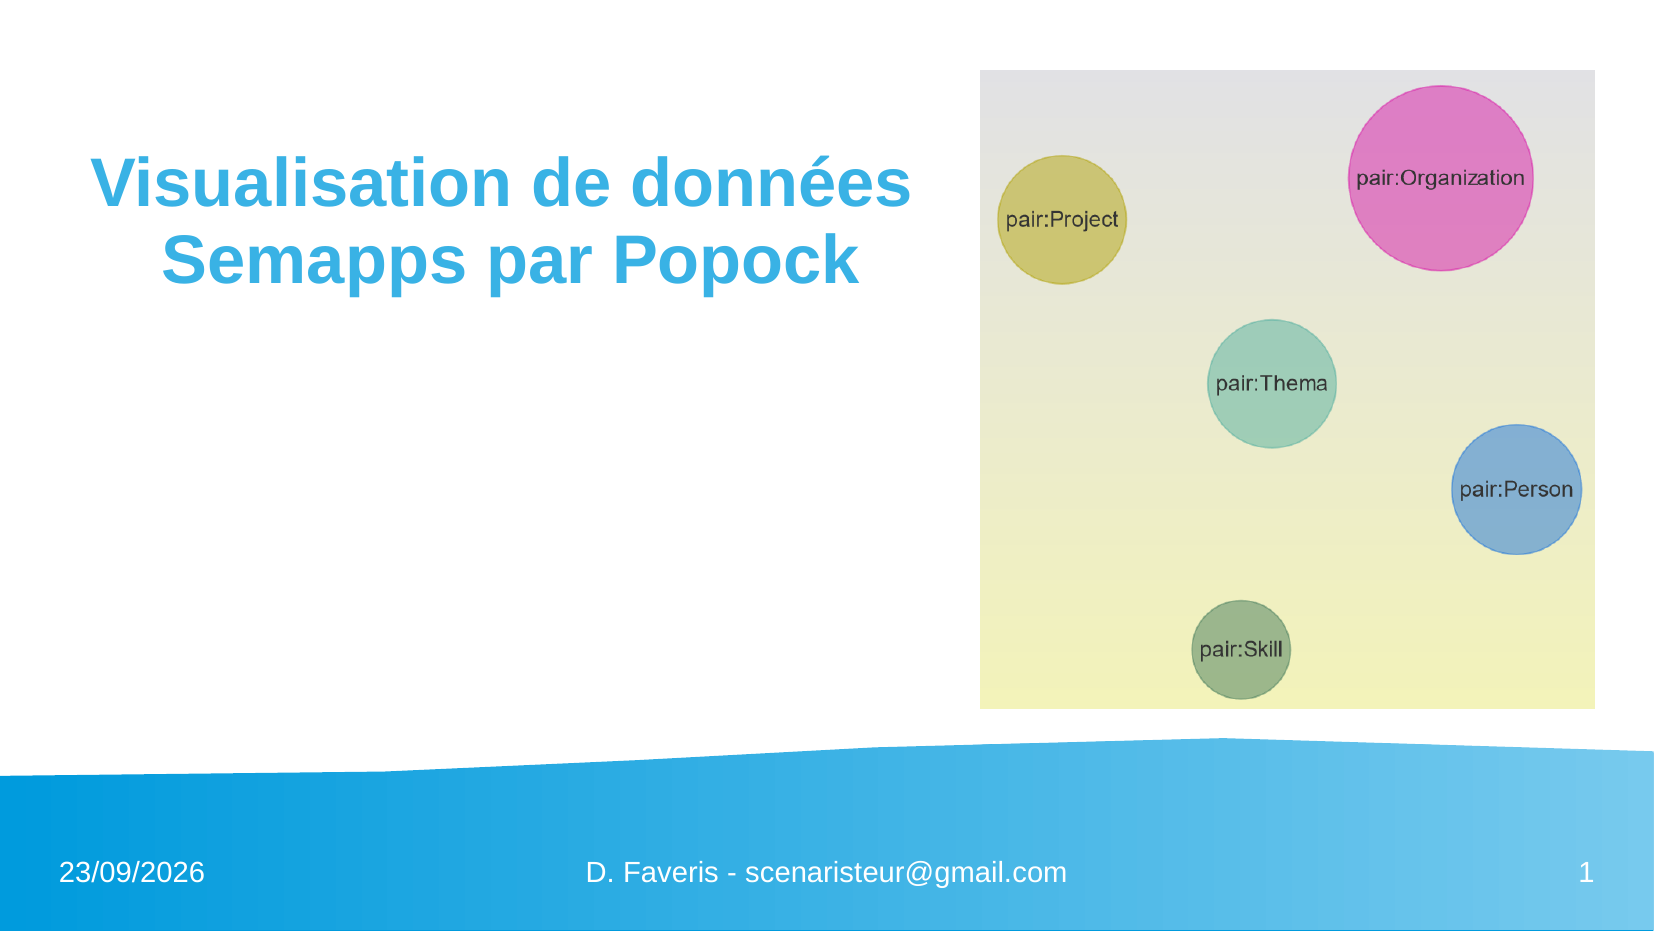

# Visualisation de données Semapps par Popock